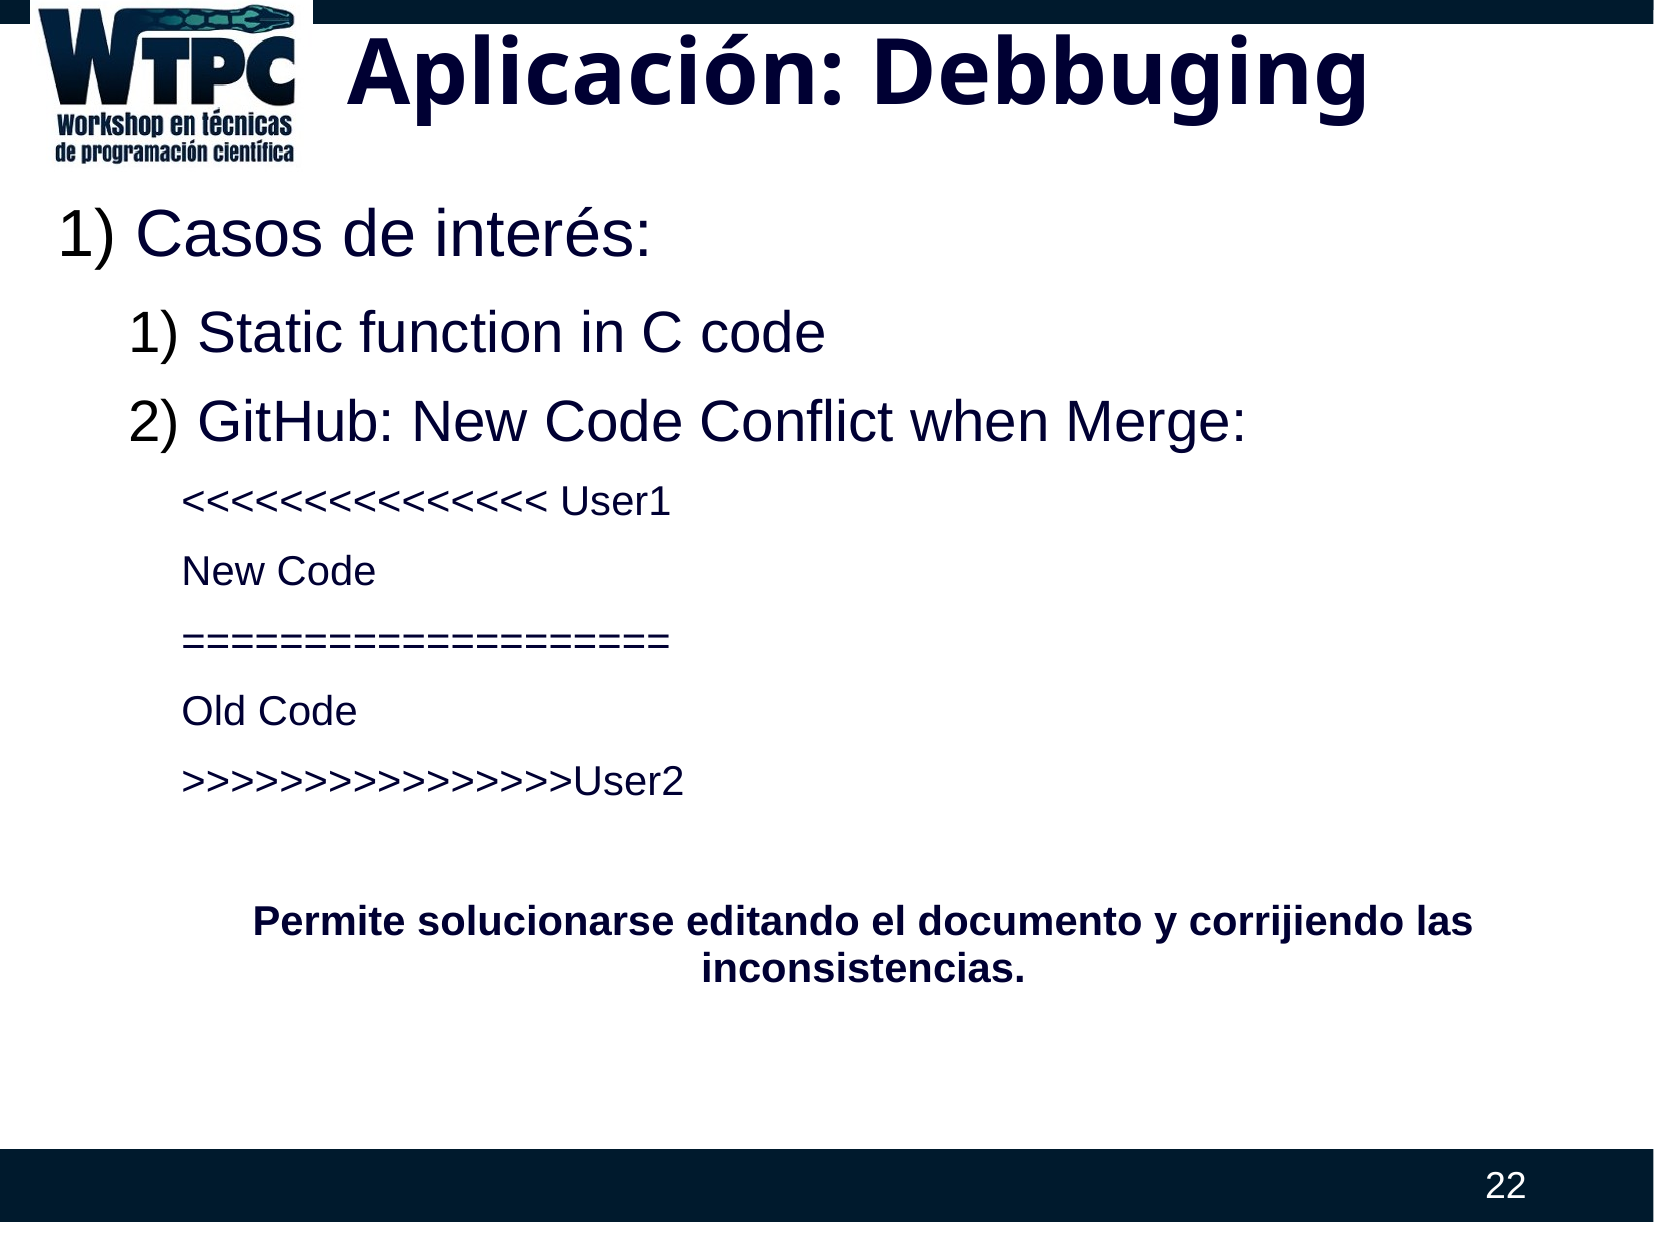

# Aplicación: Debbuging
 Casos de interés:
 Static function in C code
 GitHub: New Code Conflict when Merge:
<<<<<<<<<<<<<<< User1
New Code
====================
Old Code
>>>>>>>>>>>>>>>>User2
Permite solucionarse editando el documento y corrijiendo las inconsistencias.